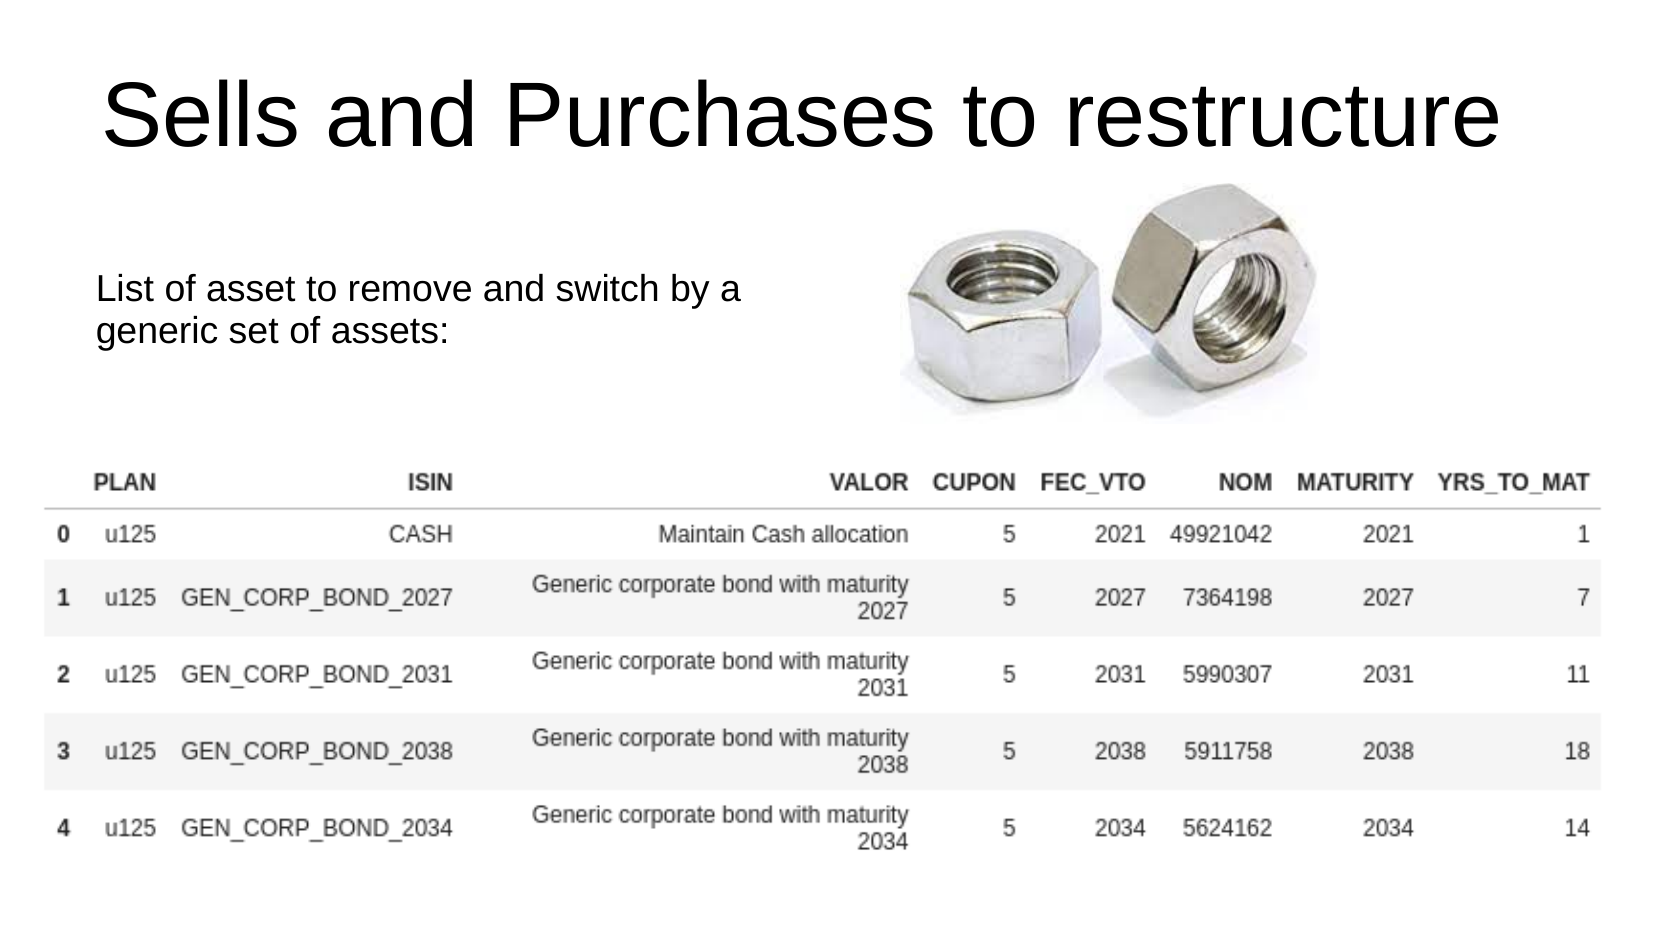

# Sells and Purchases to restructure
List of asset to remove and switch by a generic set of assets: